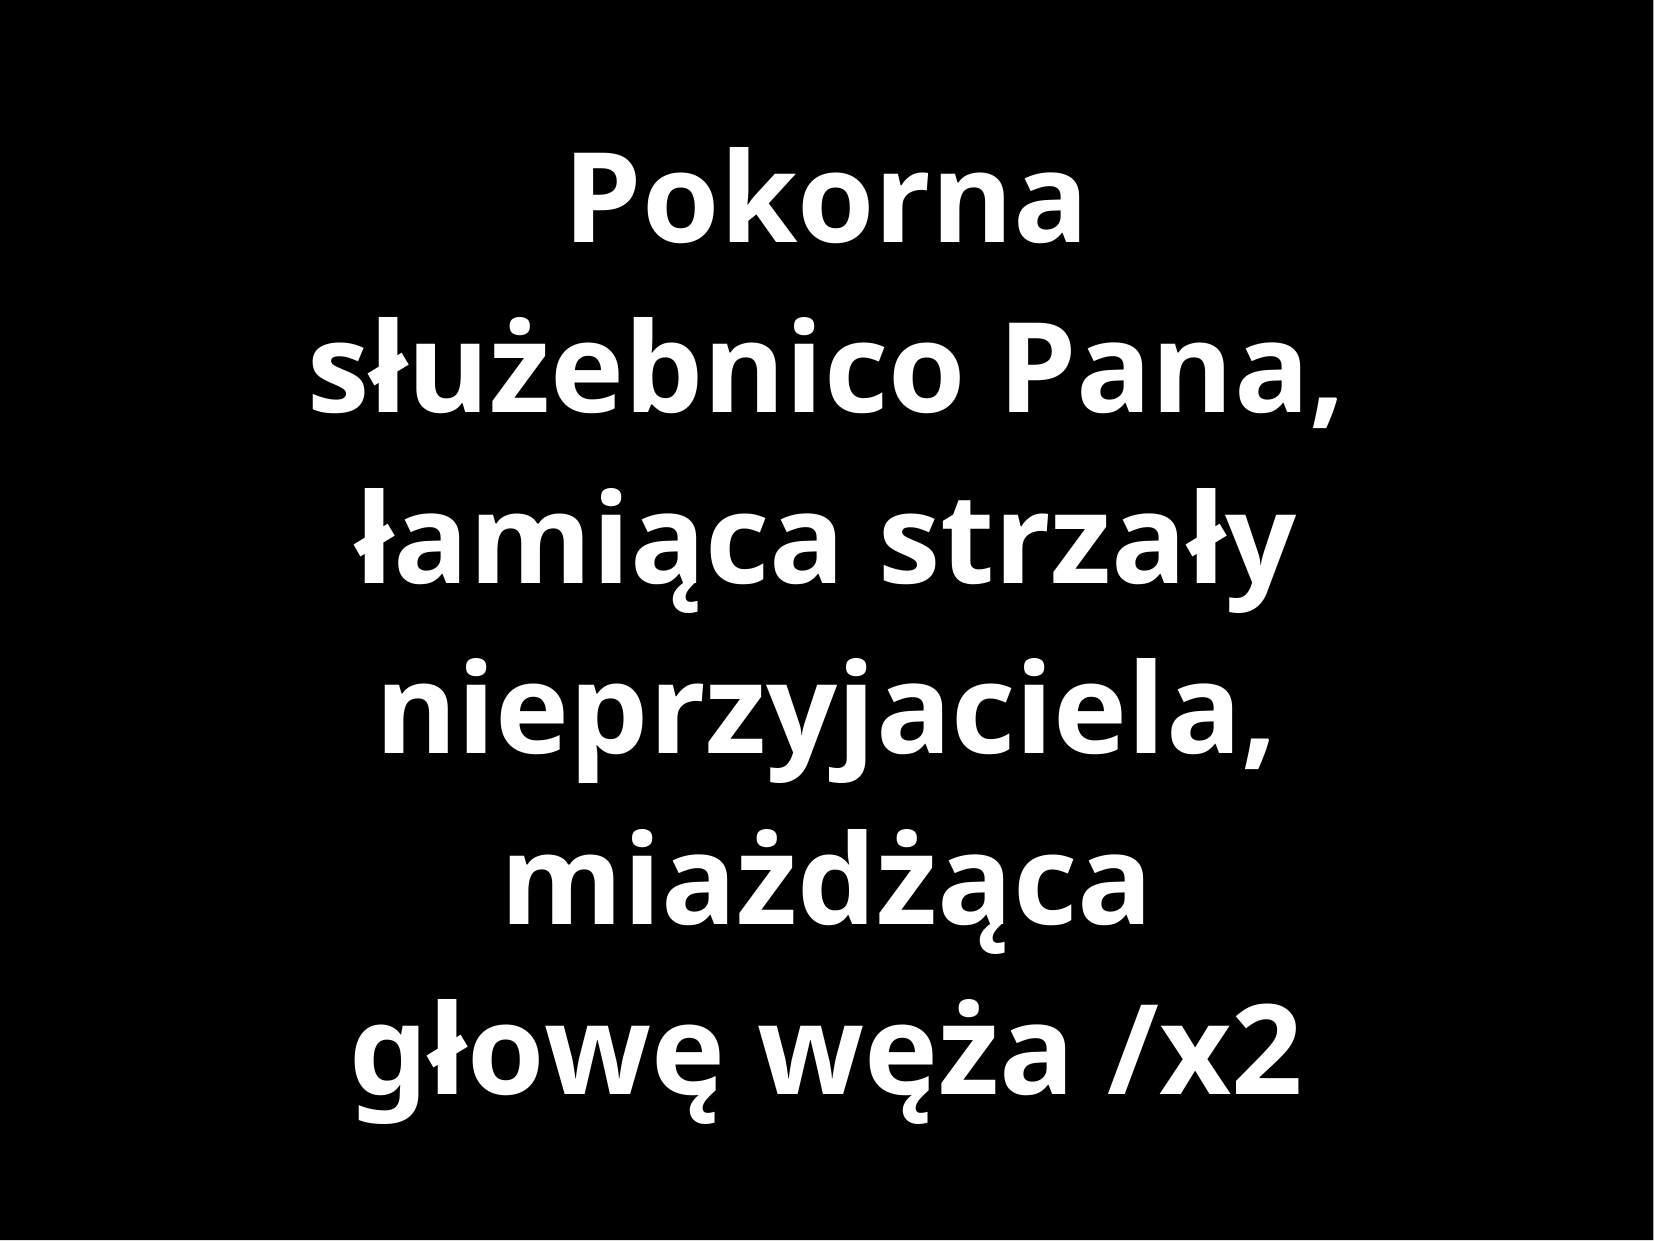

# Pokorna służebnico Pana, łamiąca strzały nieprzyjaciela, miażdżąca głowę węża /x2